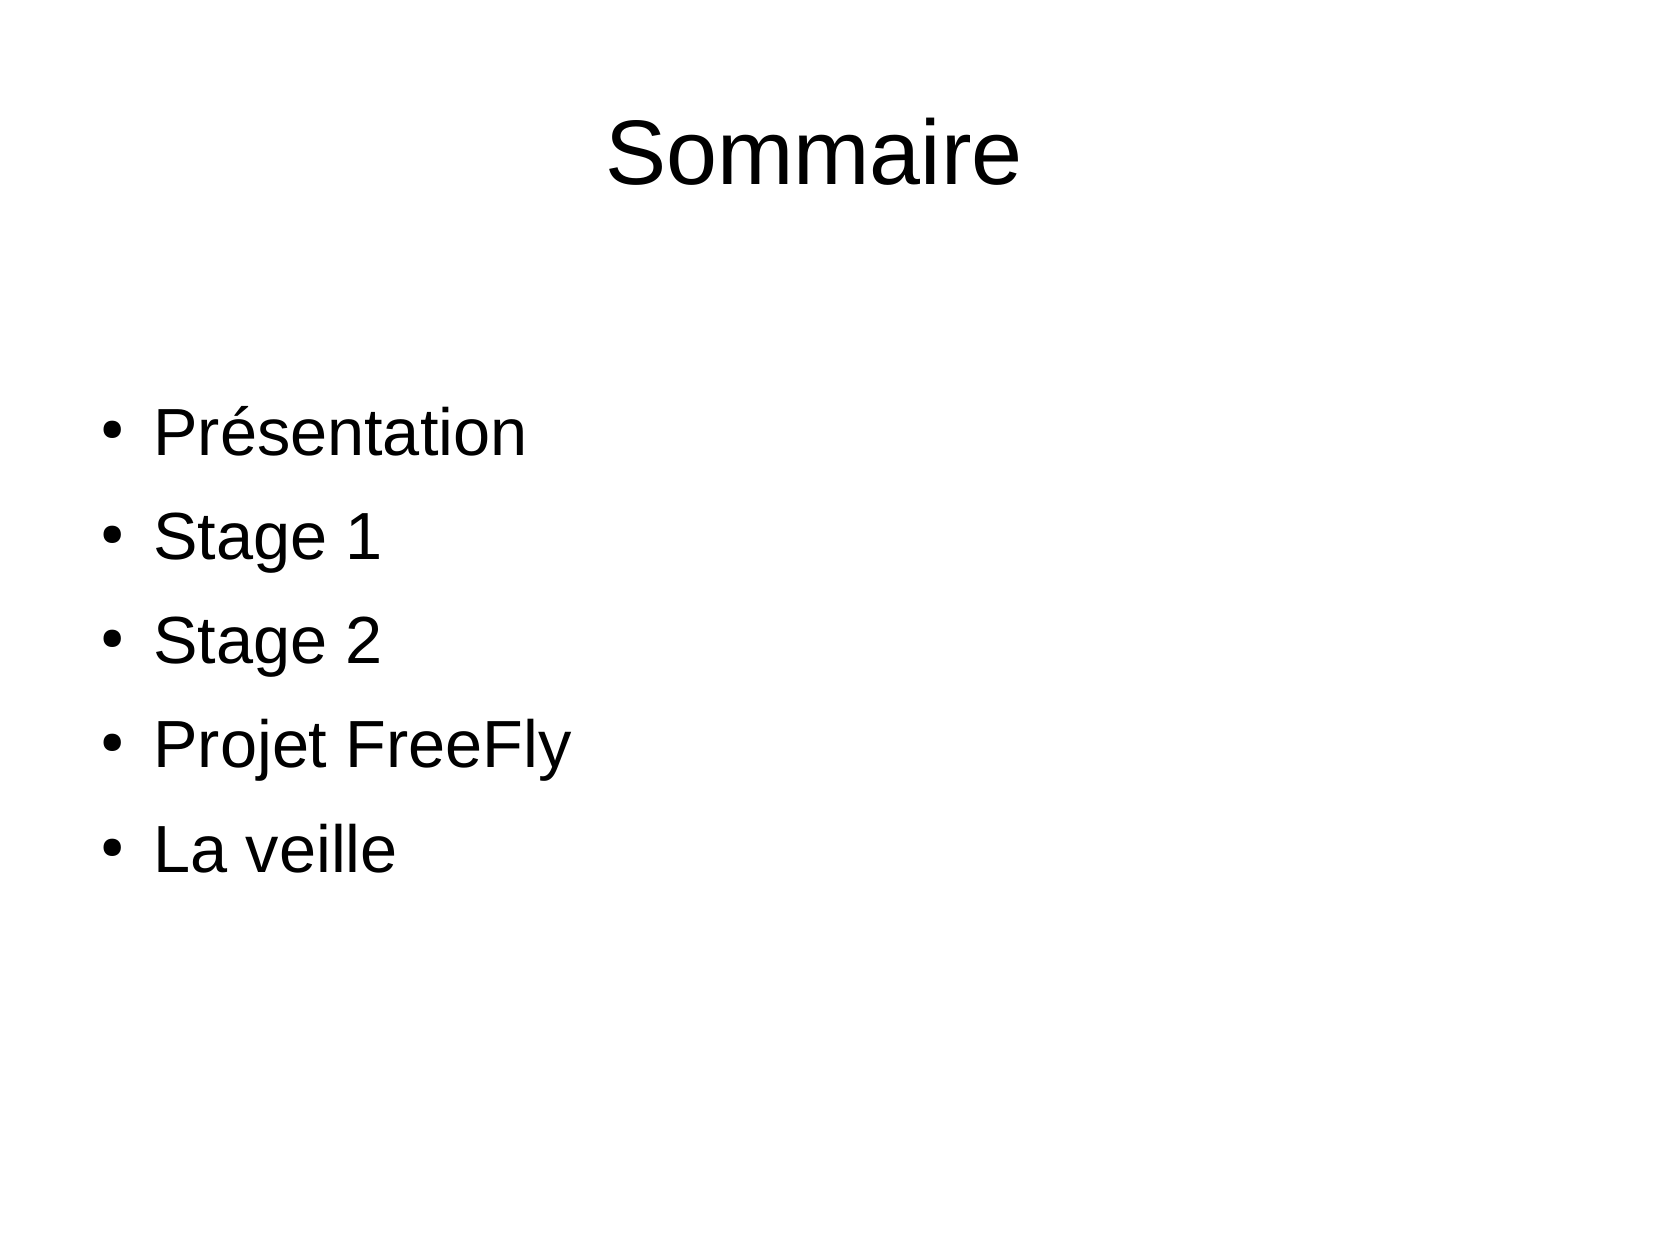

# Sommaire
Présentation
Stage 1
Stage 2
Projet FreeFly
La veille